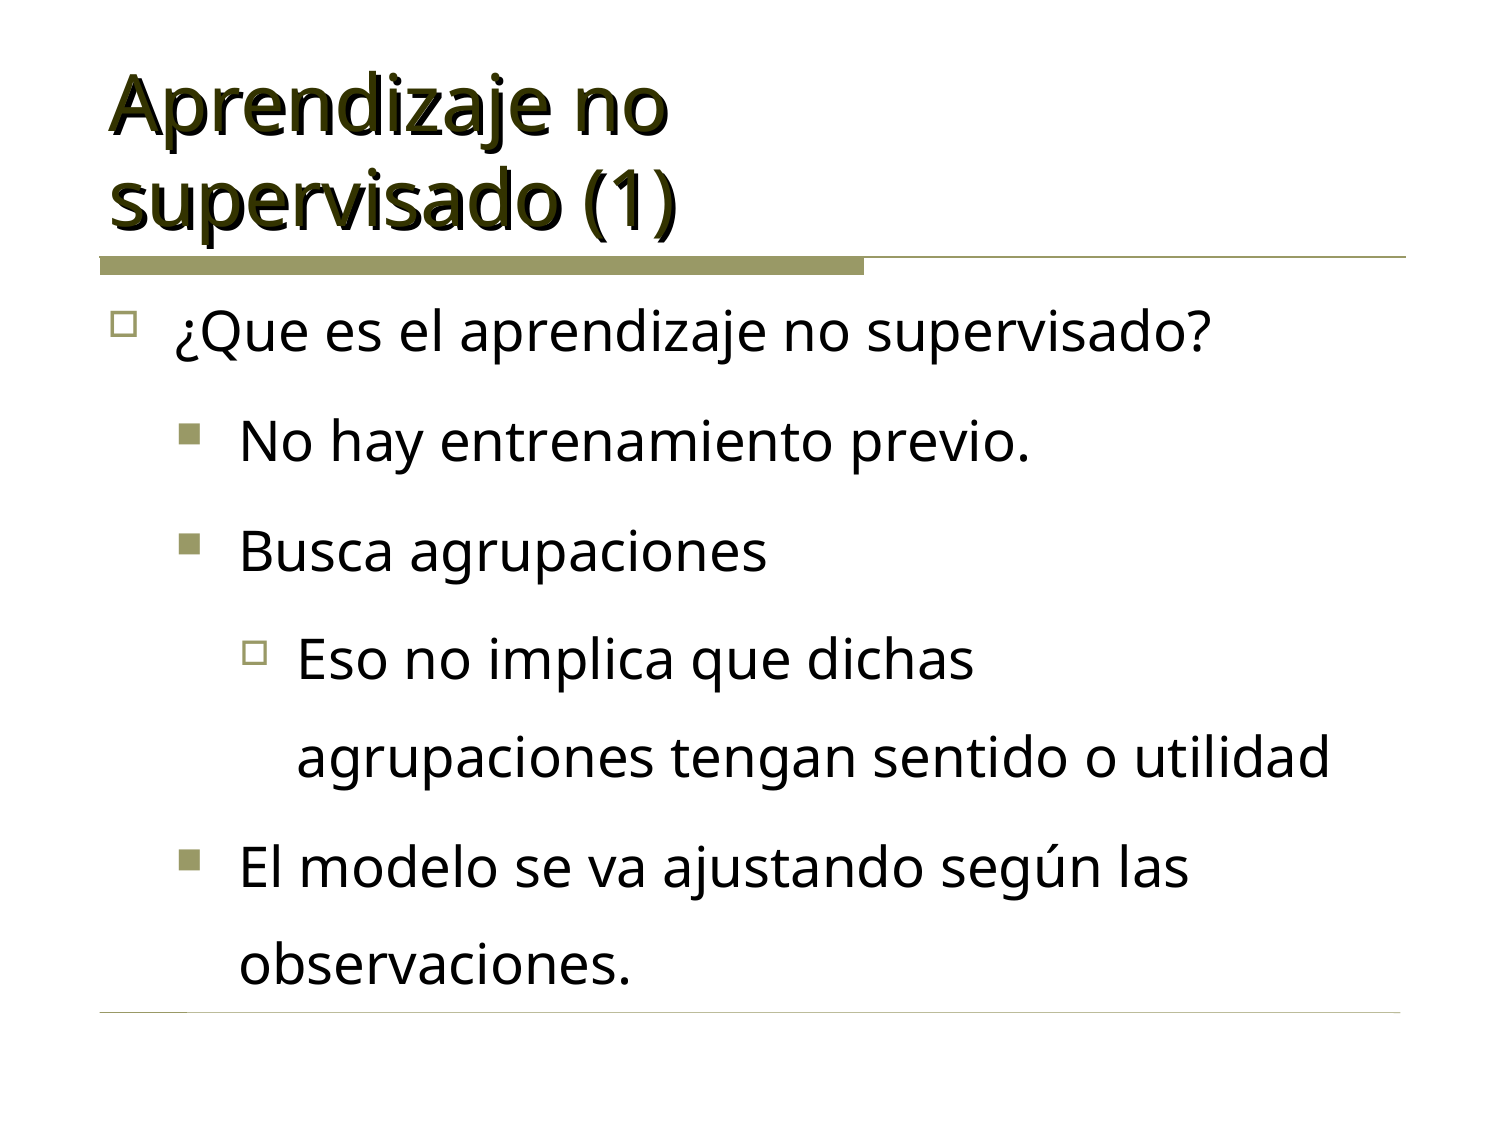

# Aprendizaje no supervisado (1)
¿Que es el aprendizaje no supervisado?
No hay entrenamiento previo.
Busca agrupaciones
Eso no implica que dichas agrupaciones tengan sentido o utilidad
El modelo se va ajustando según las observaciones.